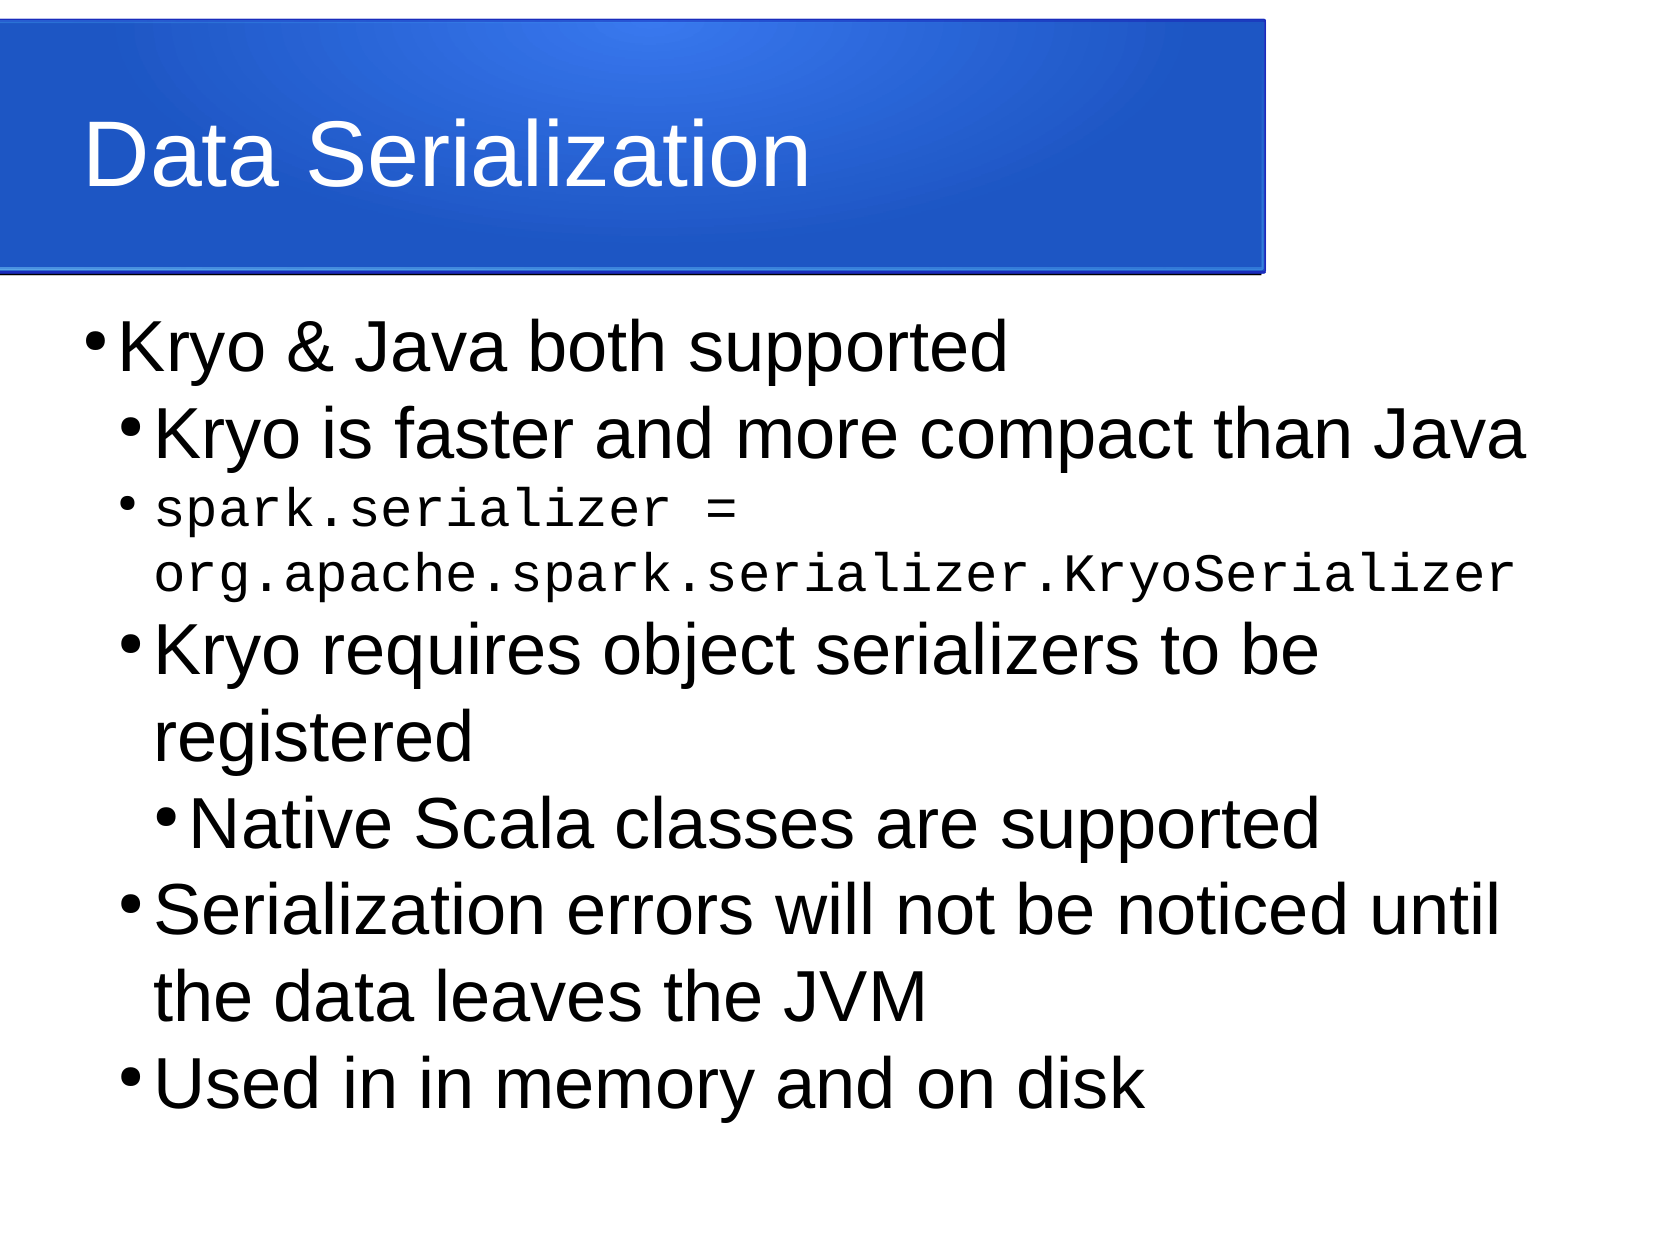

Data Serialization
Kryo & Java both supported
Kryo is faster and more compact than Java
spark.serializer = org.apache.spark.serializer.KryoSerializer
Kryo requires object serializers to be registered
Native Scala classes are supported
Serialization errors will not be noticed until the data leaves the JVM
Used in in memory and on disk